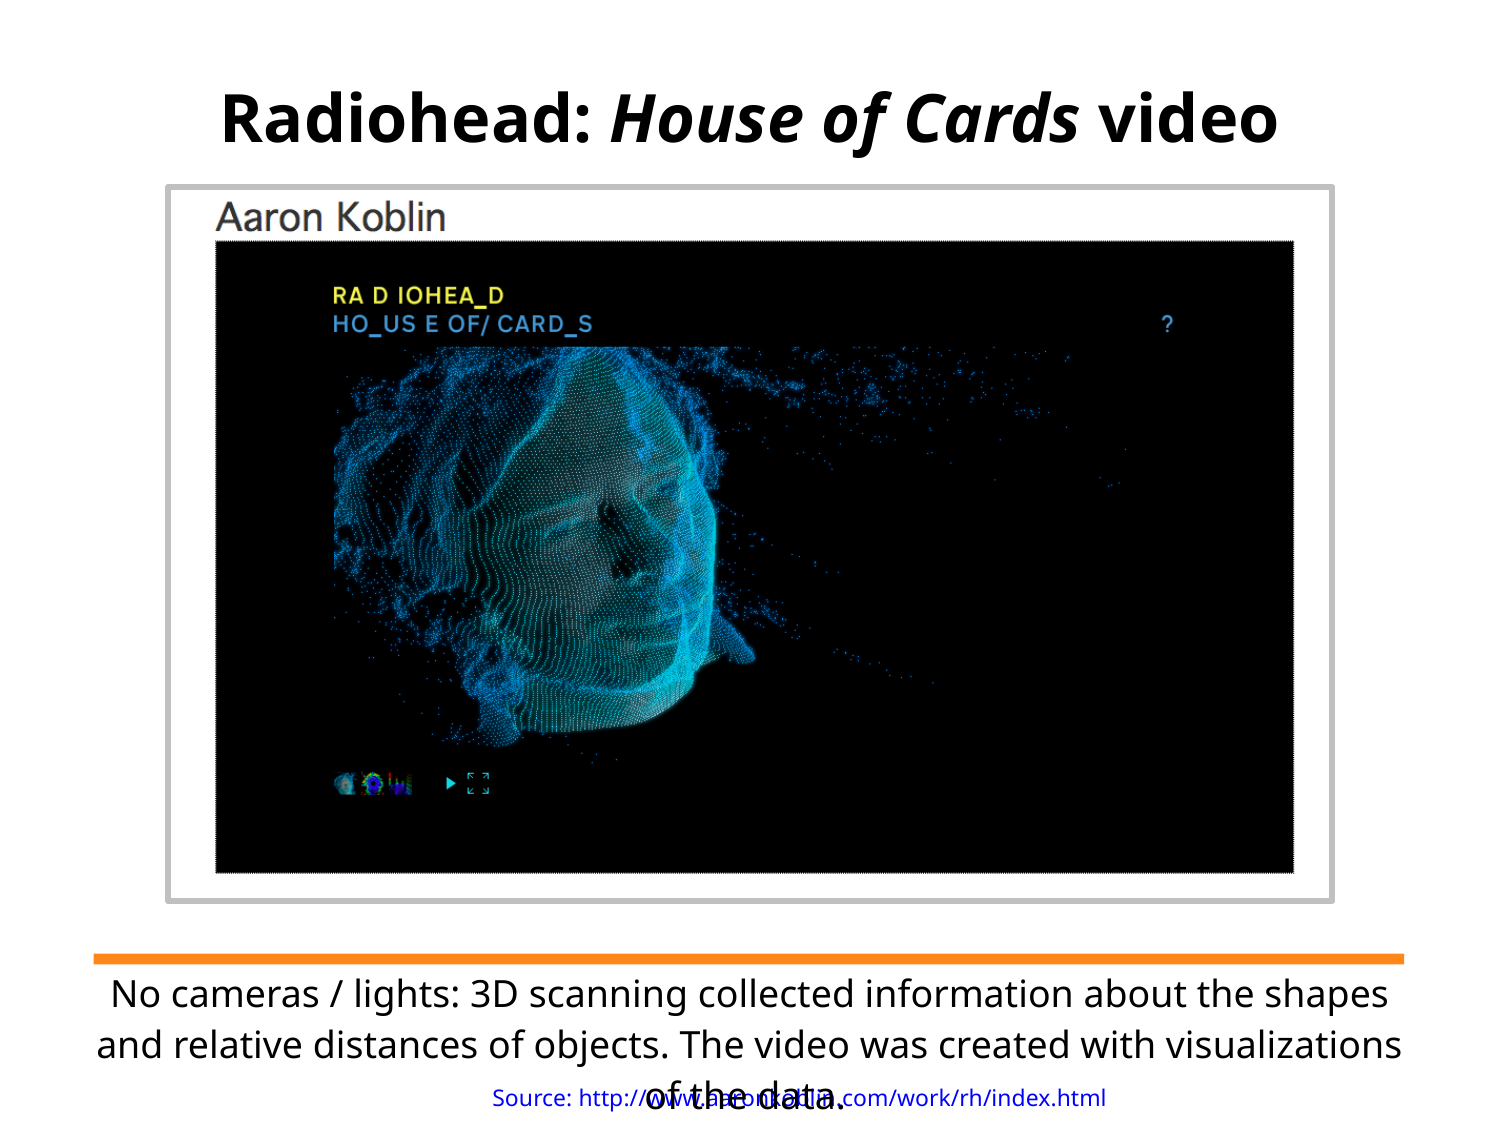

# Radiohead: House of Cards video
No cameras / lights: 3D scanning collected information about the shapes and relative distances of objects. The video was created with visualizations of the data.
Source: http://www.aaronkoblin.com/work/rh/index.html